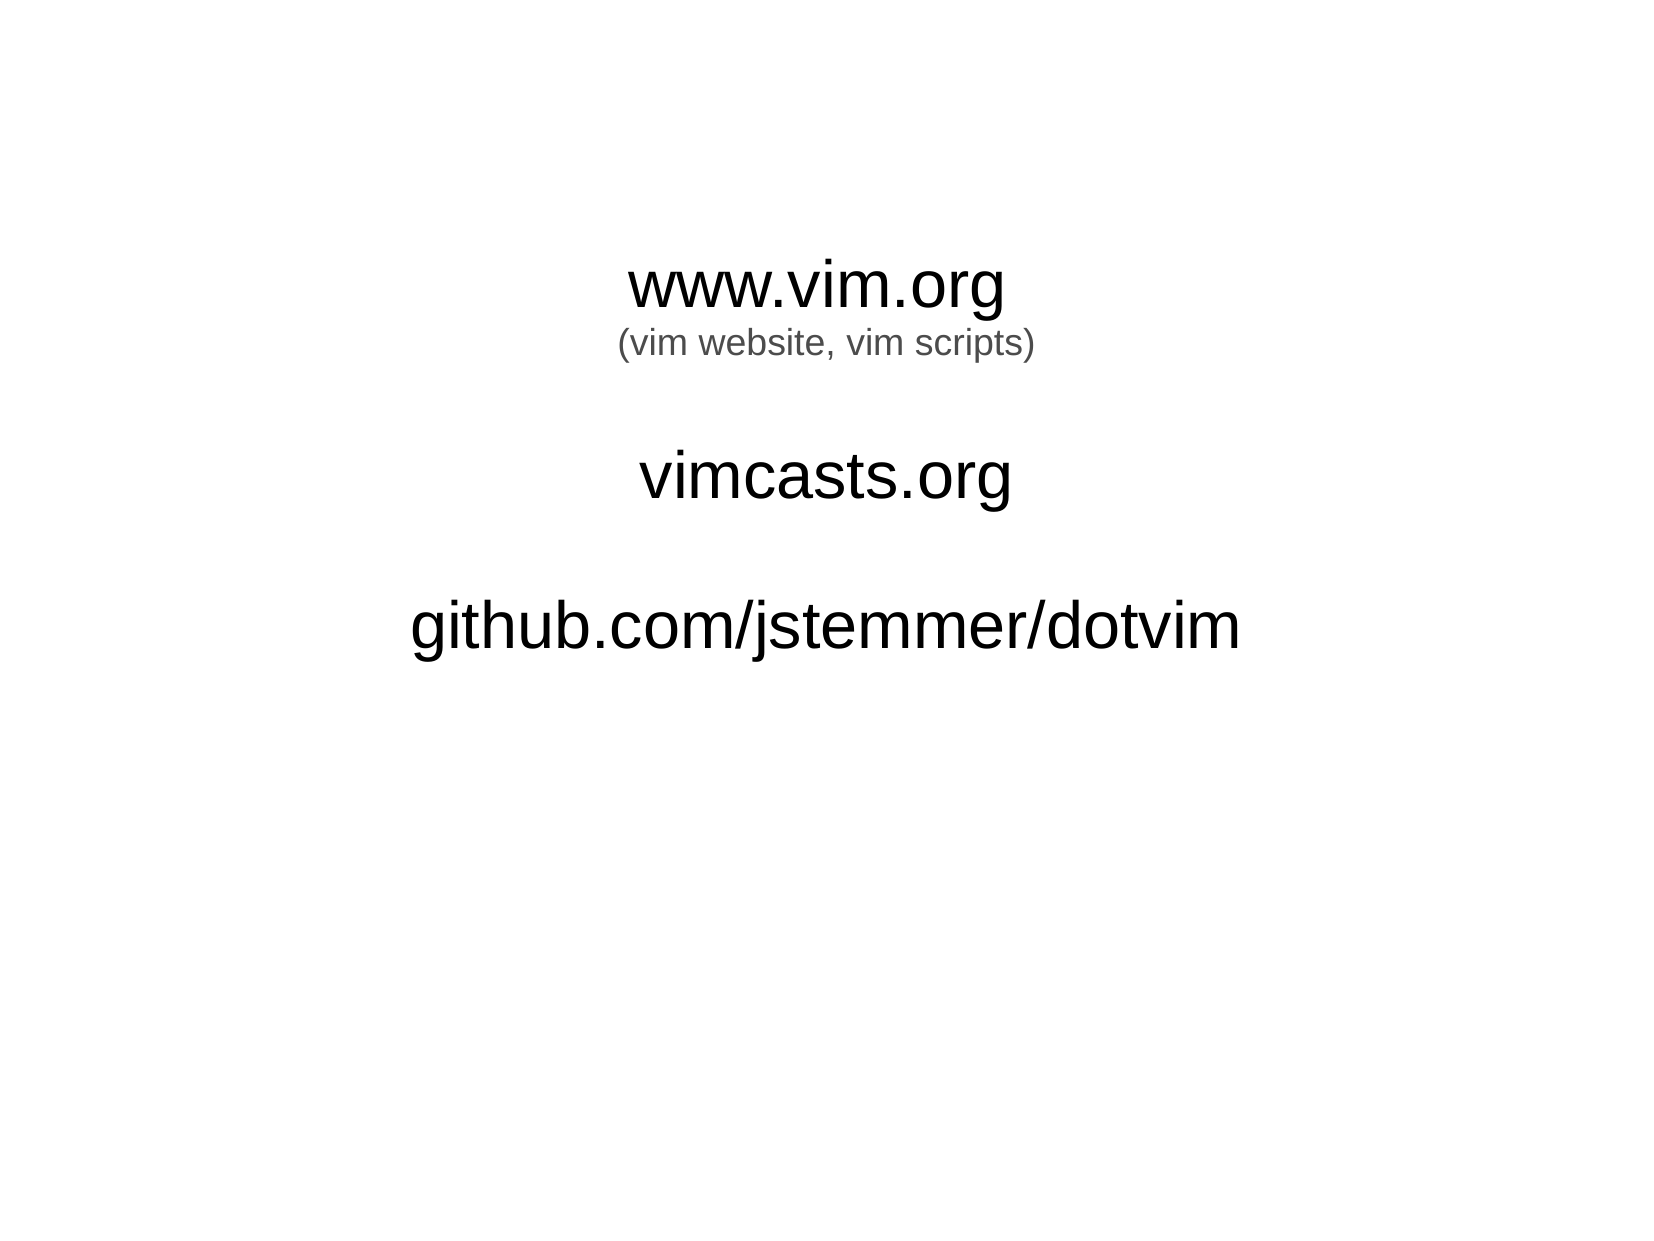

# www.vim.org
(vim website, vim scripts)
vimcasts.org
github.com/jstemmer/dotvim